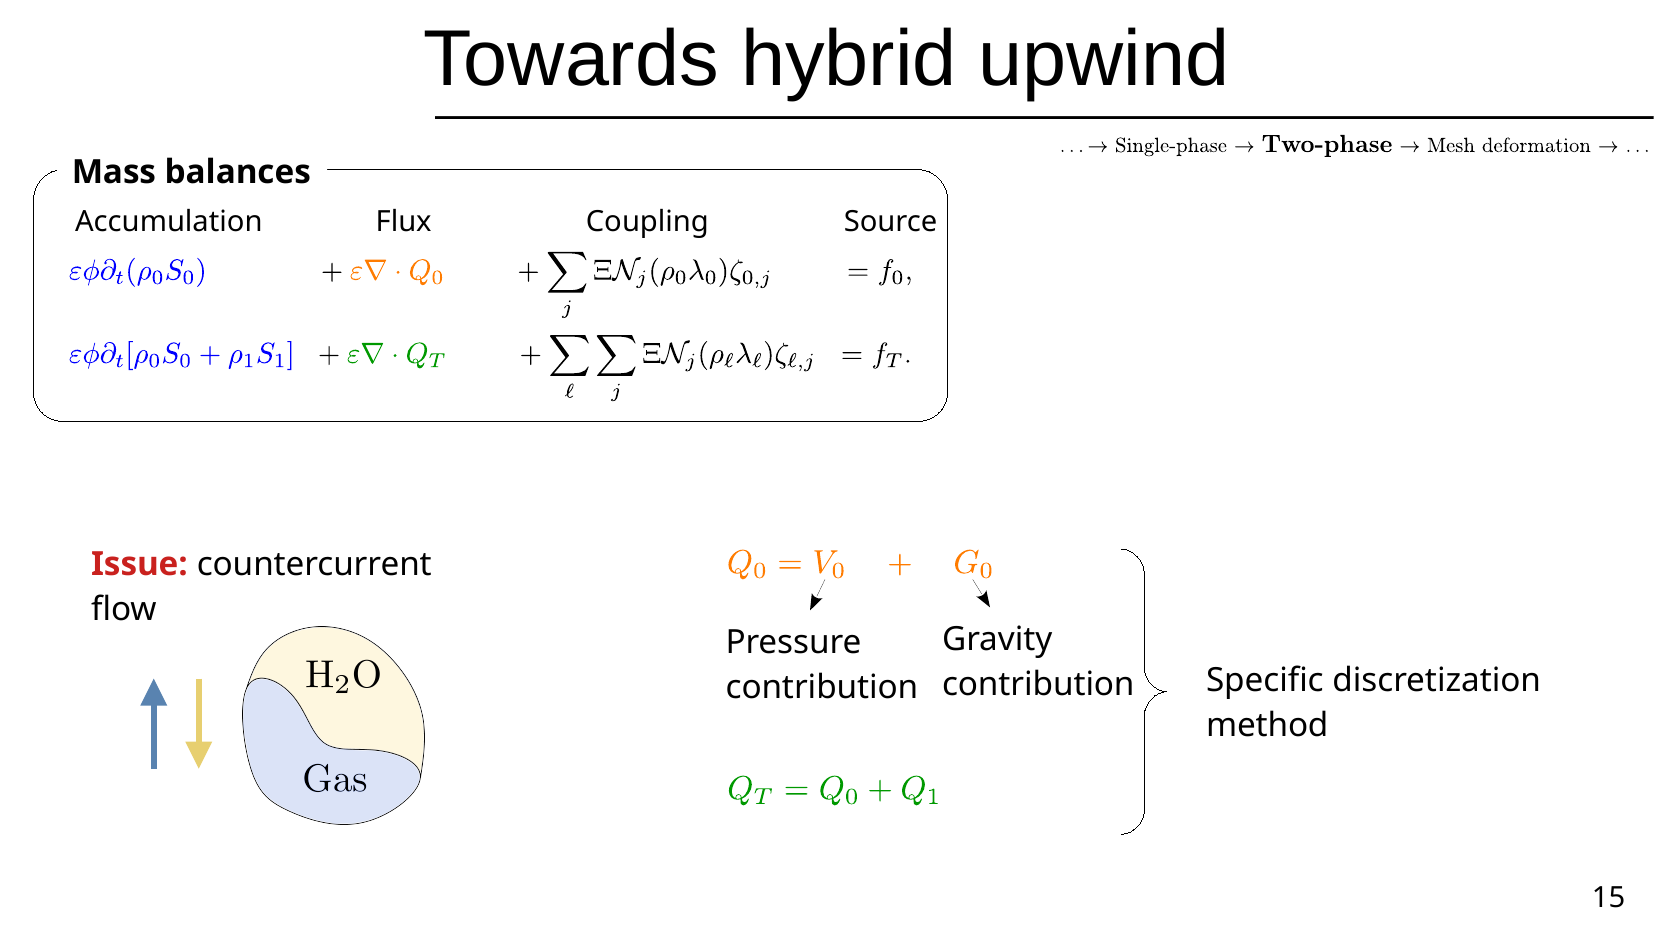

# Towards hybrid upwind
Mass balances
Accumulation
Flux
Coupling
Source
Issue: countercurrent flow
Gravity contribution
Pressure contribution
Specific discretization method